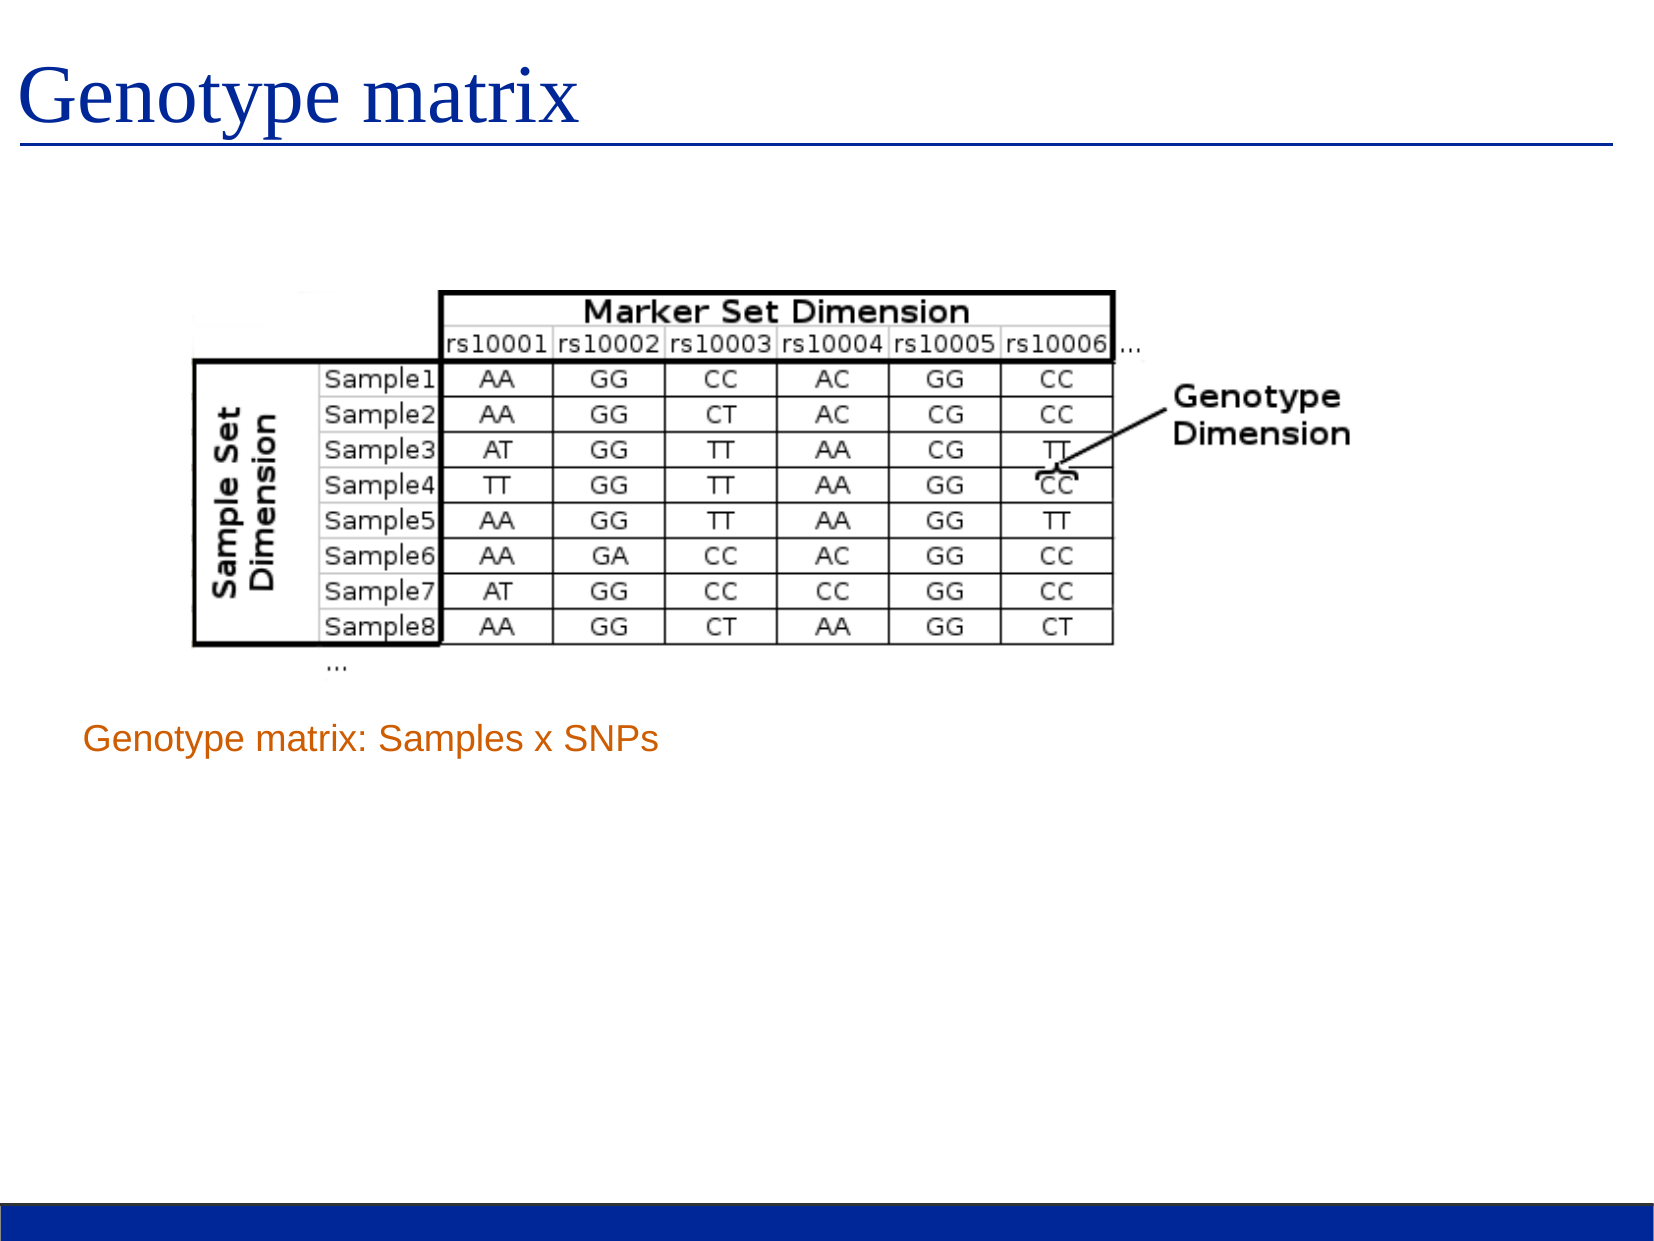

# Genotype matrix
Genotype matrix: Samples x SNPs